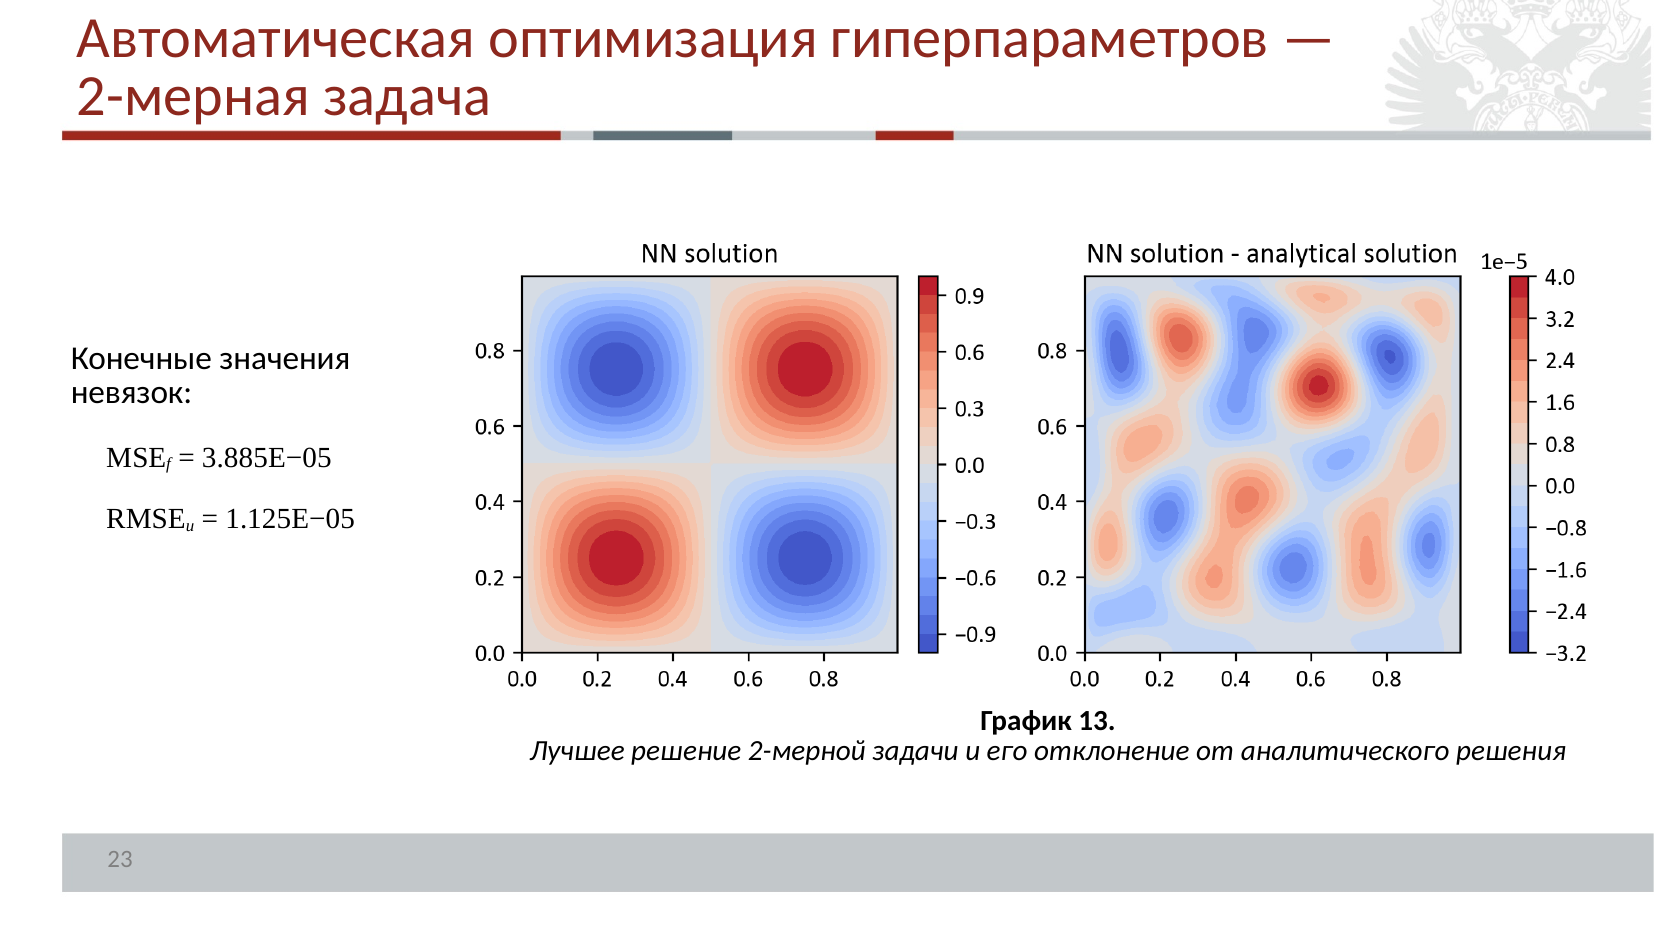

# Автоматическая оптимизация гиперпараметров — 2-мерная задача
Конечные значения
невязок:
MSEf = 3.885E−05
RMSEu = 1.125E−05
График 13.
Лучшее решение 2-мерной задачи и его отклонение от аналитического решения
23